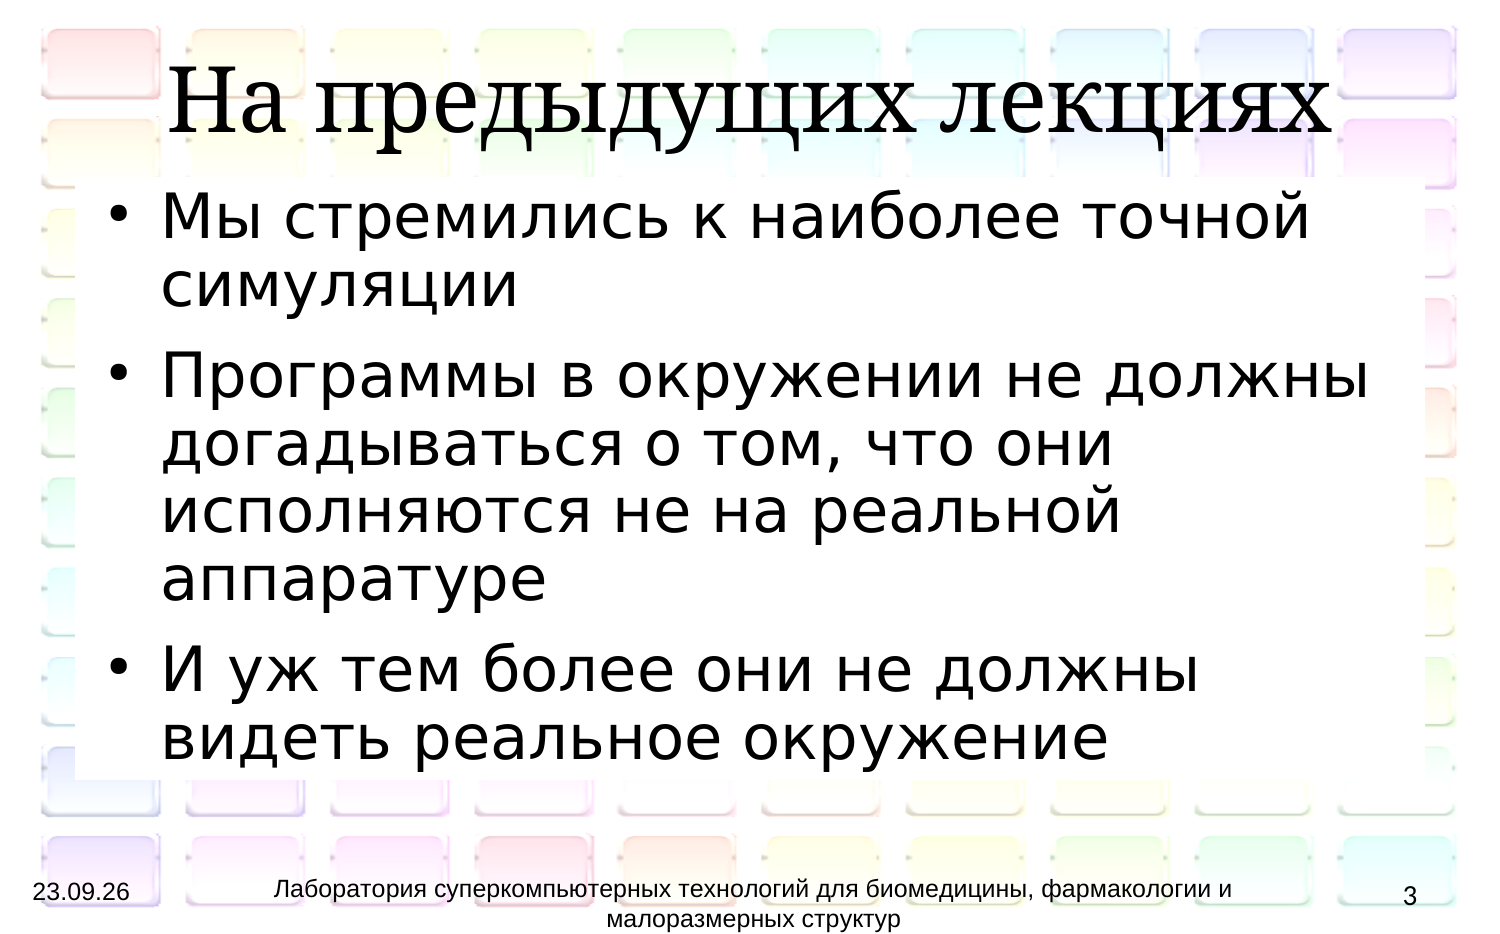

# На предыдущих лекциях
Мы стремились к наиболее точной симуляции
Программы в окружении не должны догадываться о том, что они исполняются не на реальной аппаратуре
И уж тем более они не должны видеть реальное окружение
Лаборатория суперкомпьютерных технологий для биомедицины, фармакологии и малоразмерных структур